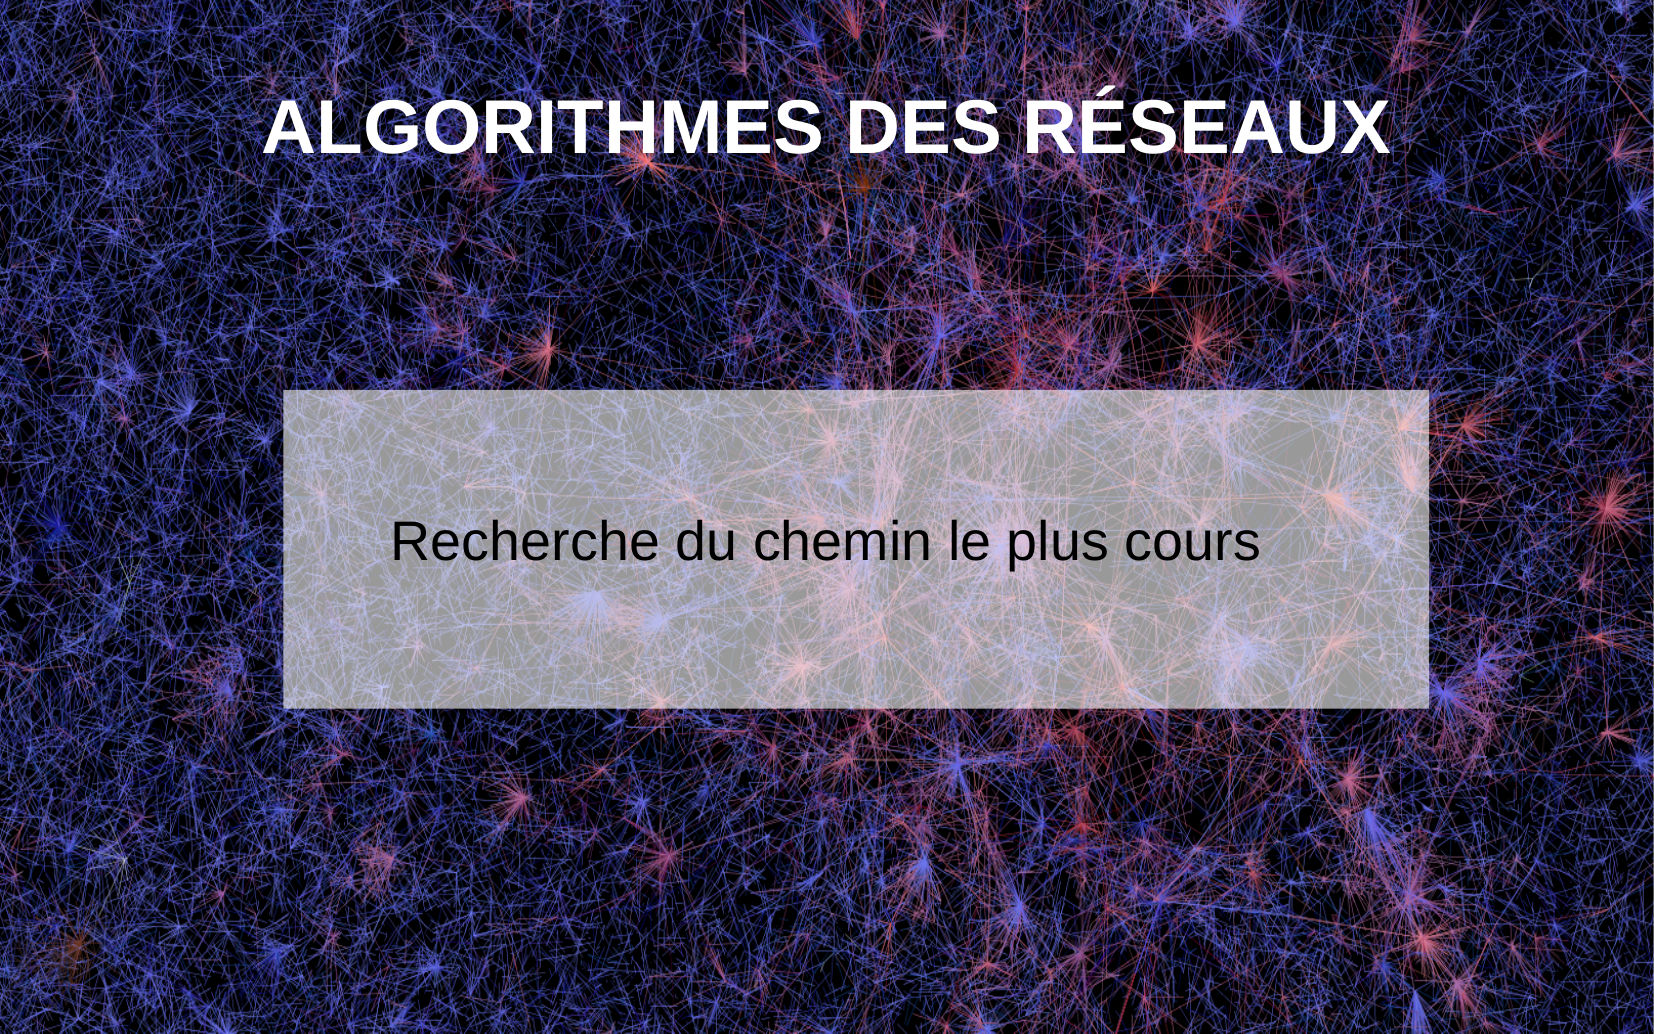

# ALGORITHMES DES RÉSEAUX
Recherche du chemin le plus cours